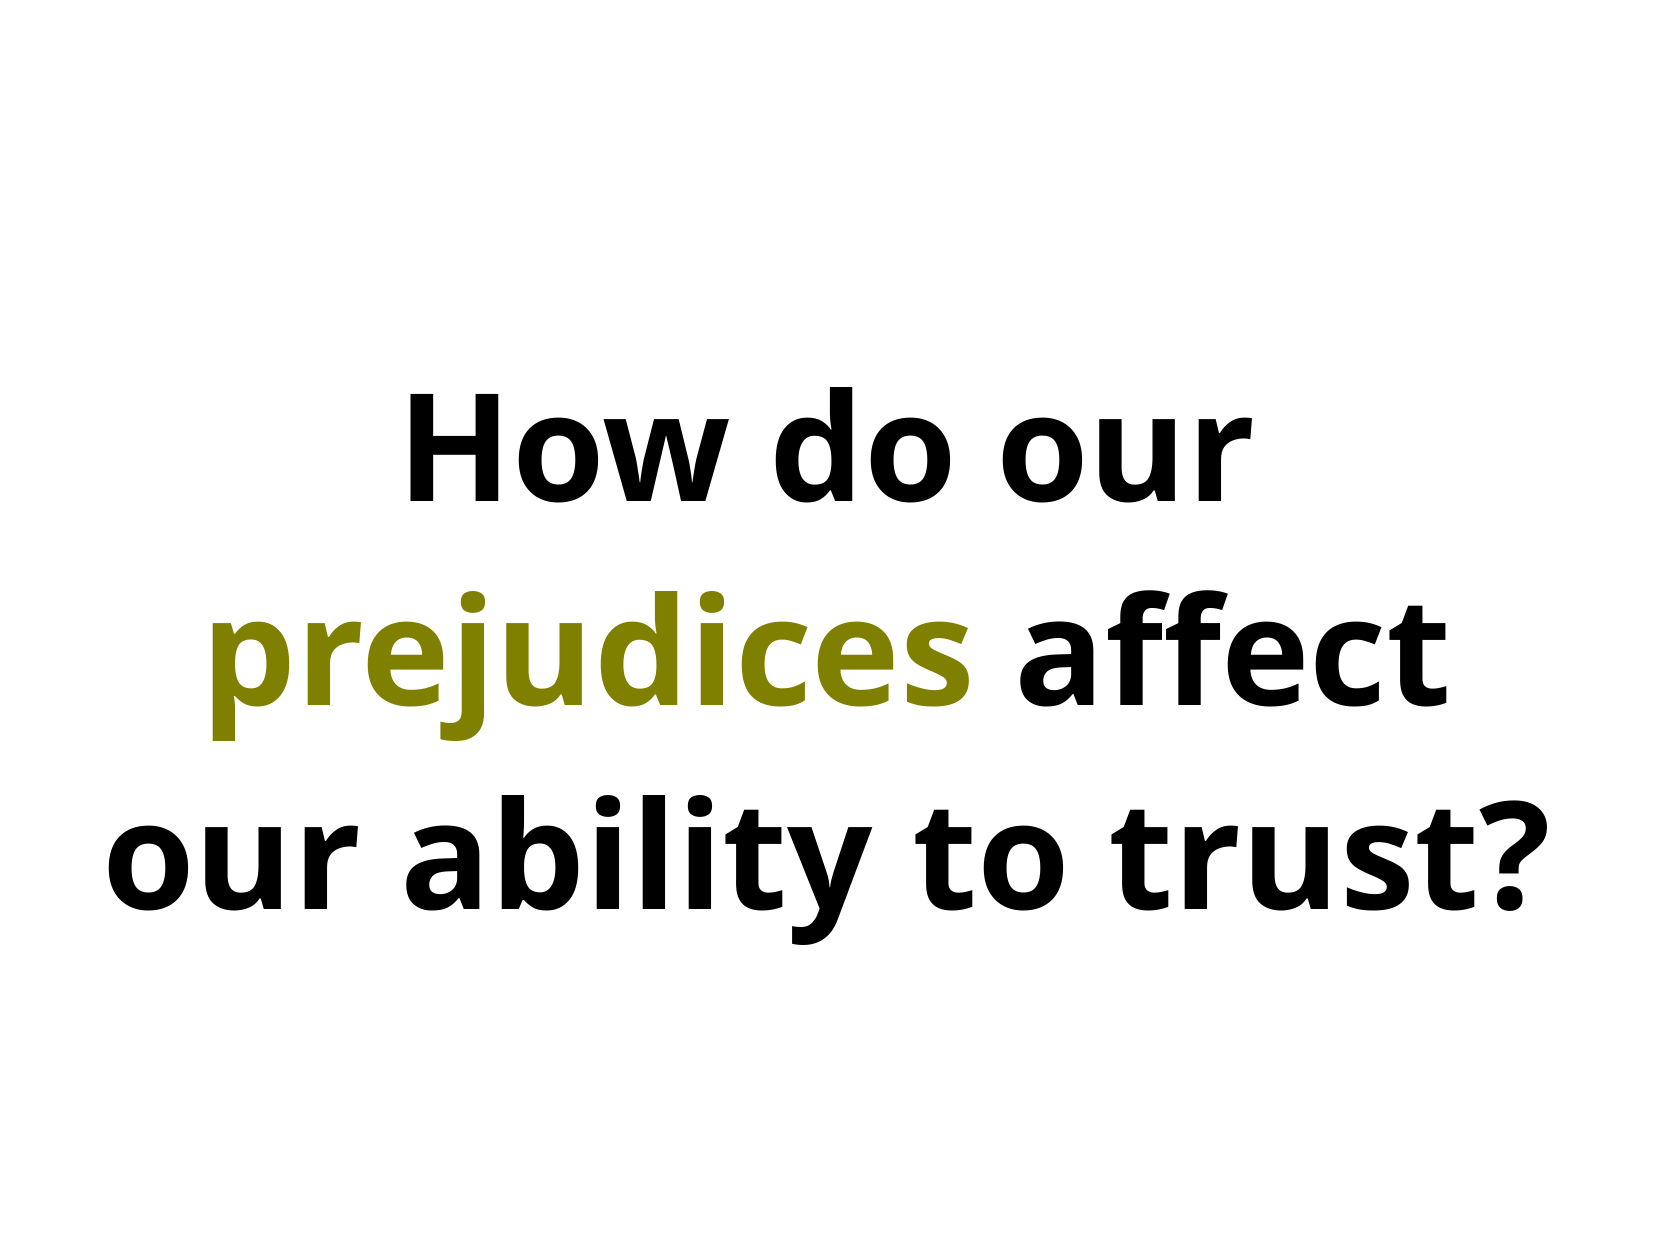

# How do our prejudices affect our ability to trust?